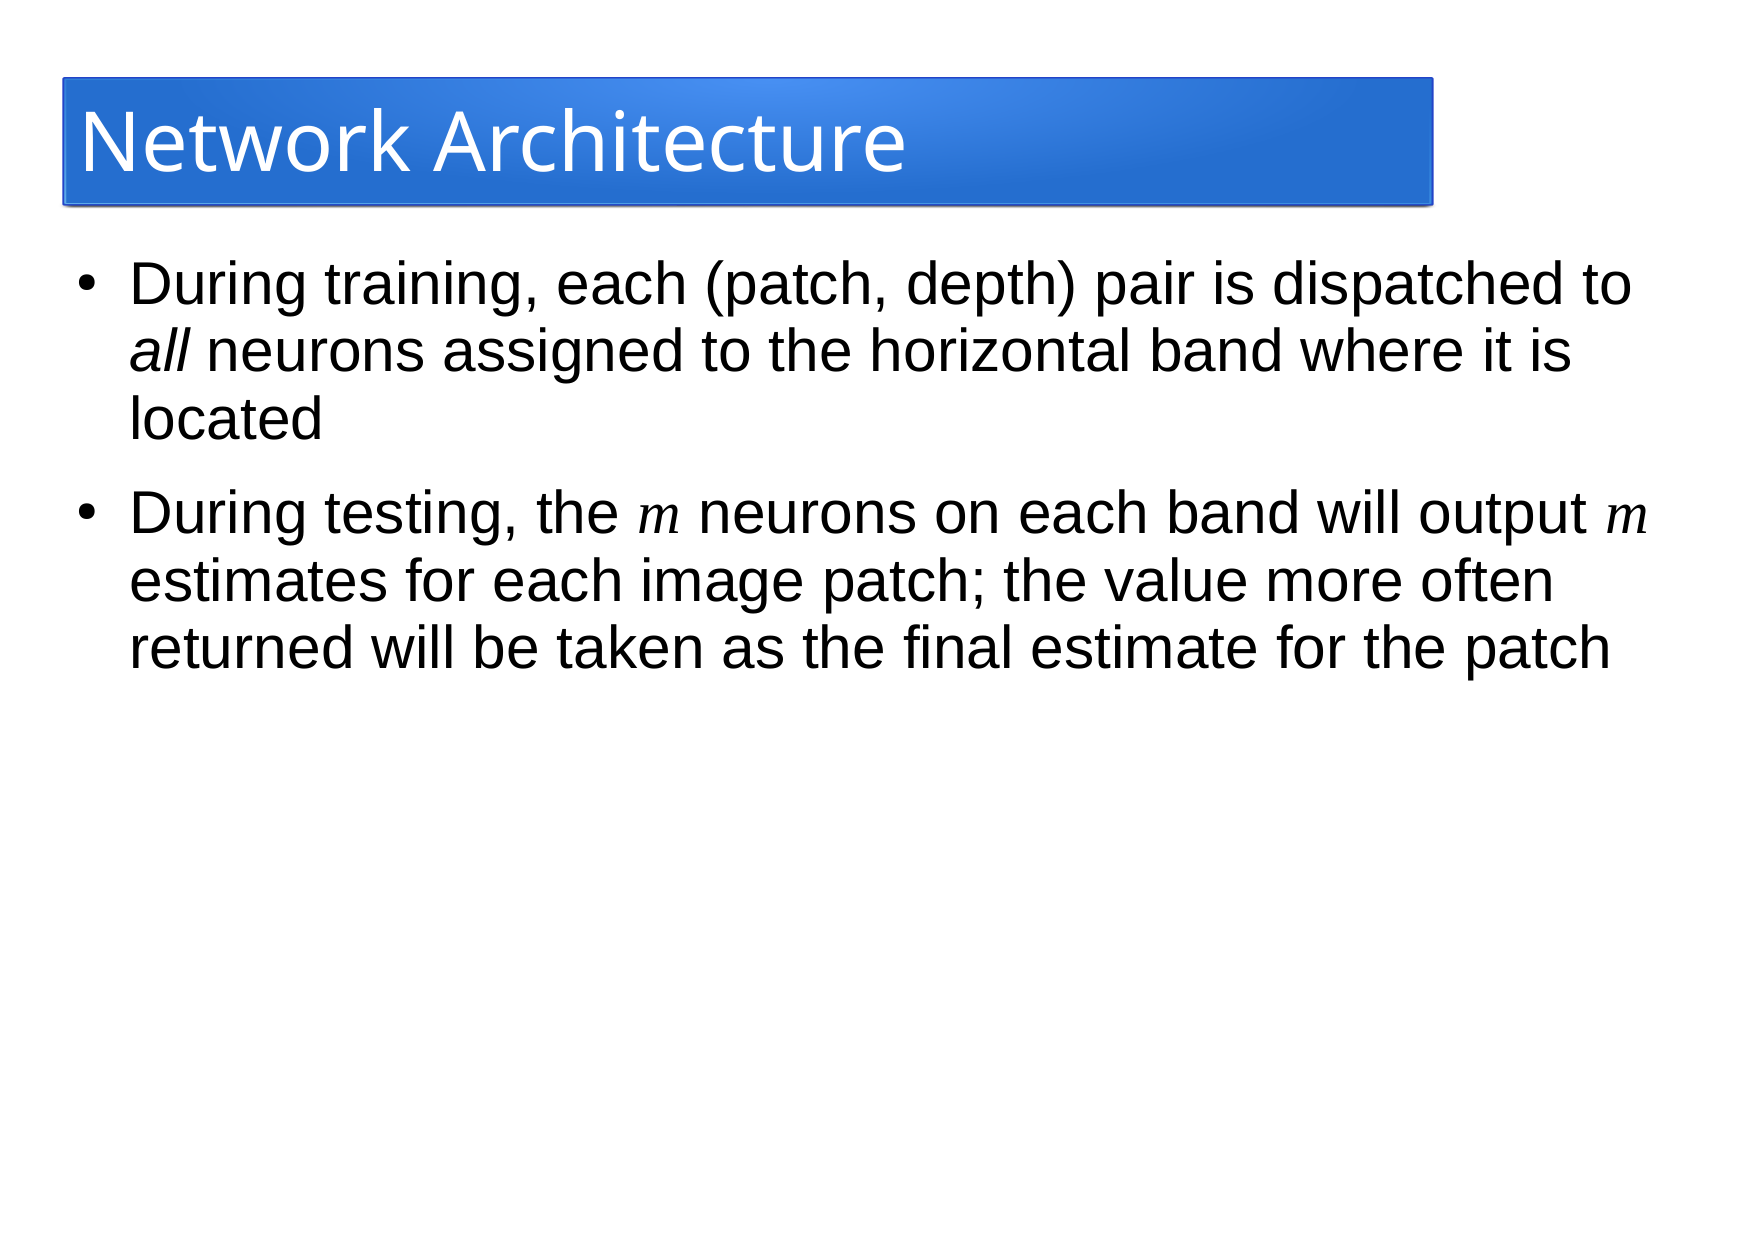

# Network Architecture
During training, each (patch, depth) pair is dispatched to all neurons assigned to the horizontal band where it is located
During testing, the m neurons on each band will output m estimates for each image patch; the value more often returned will be taken as the final estimate for the patch